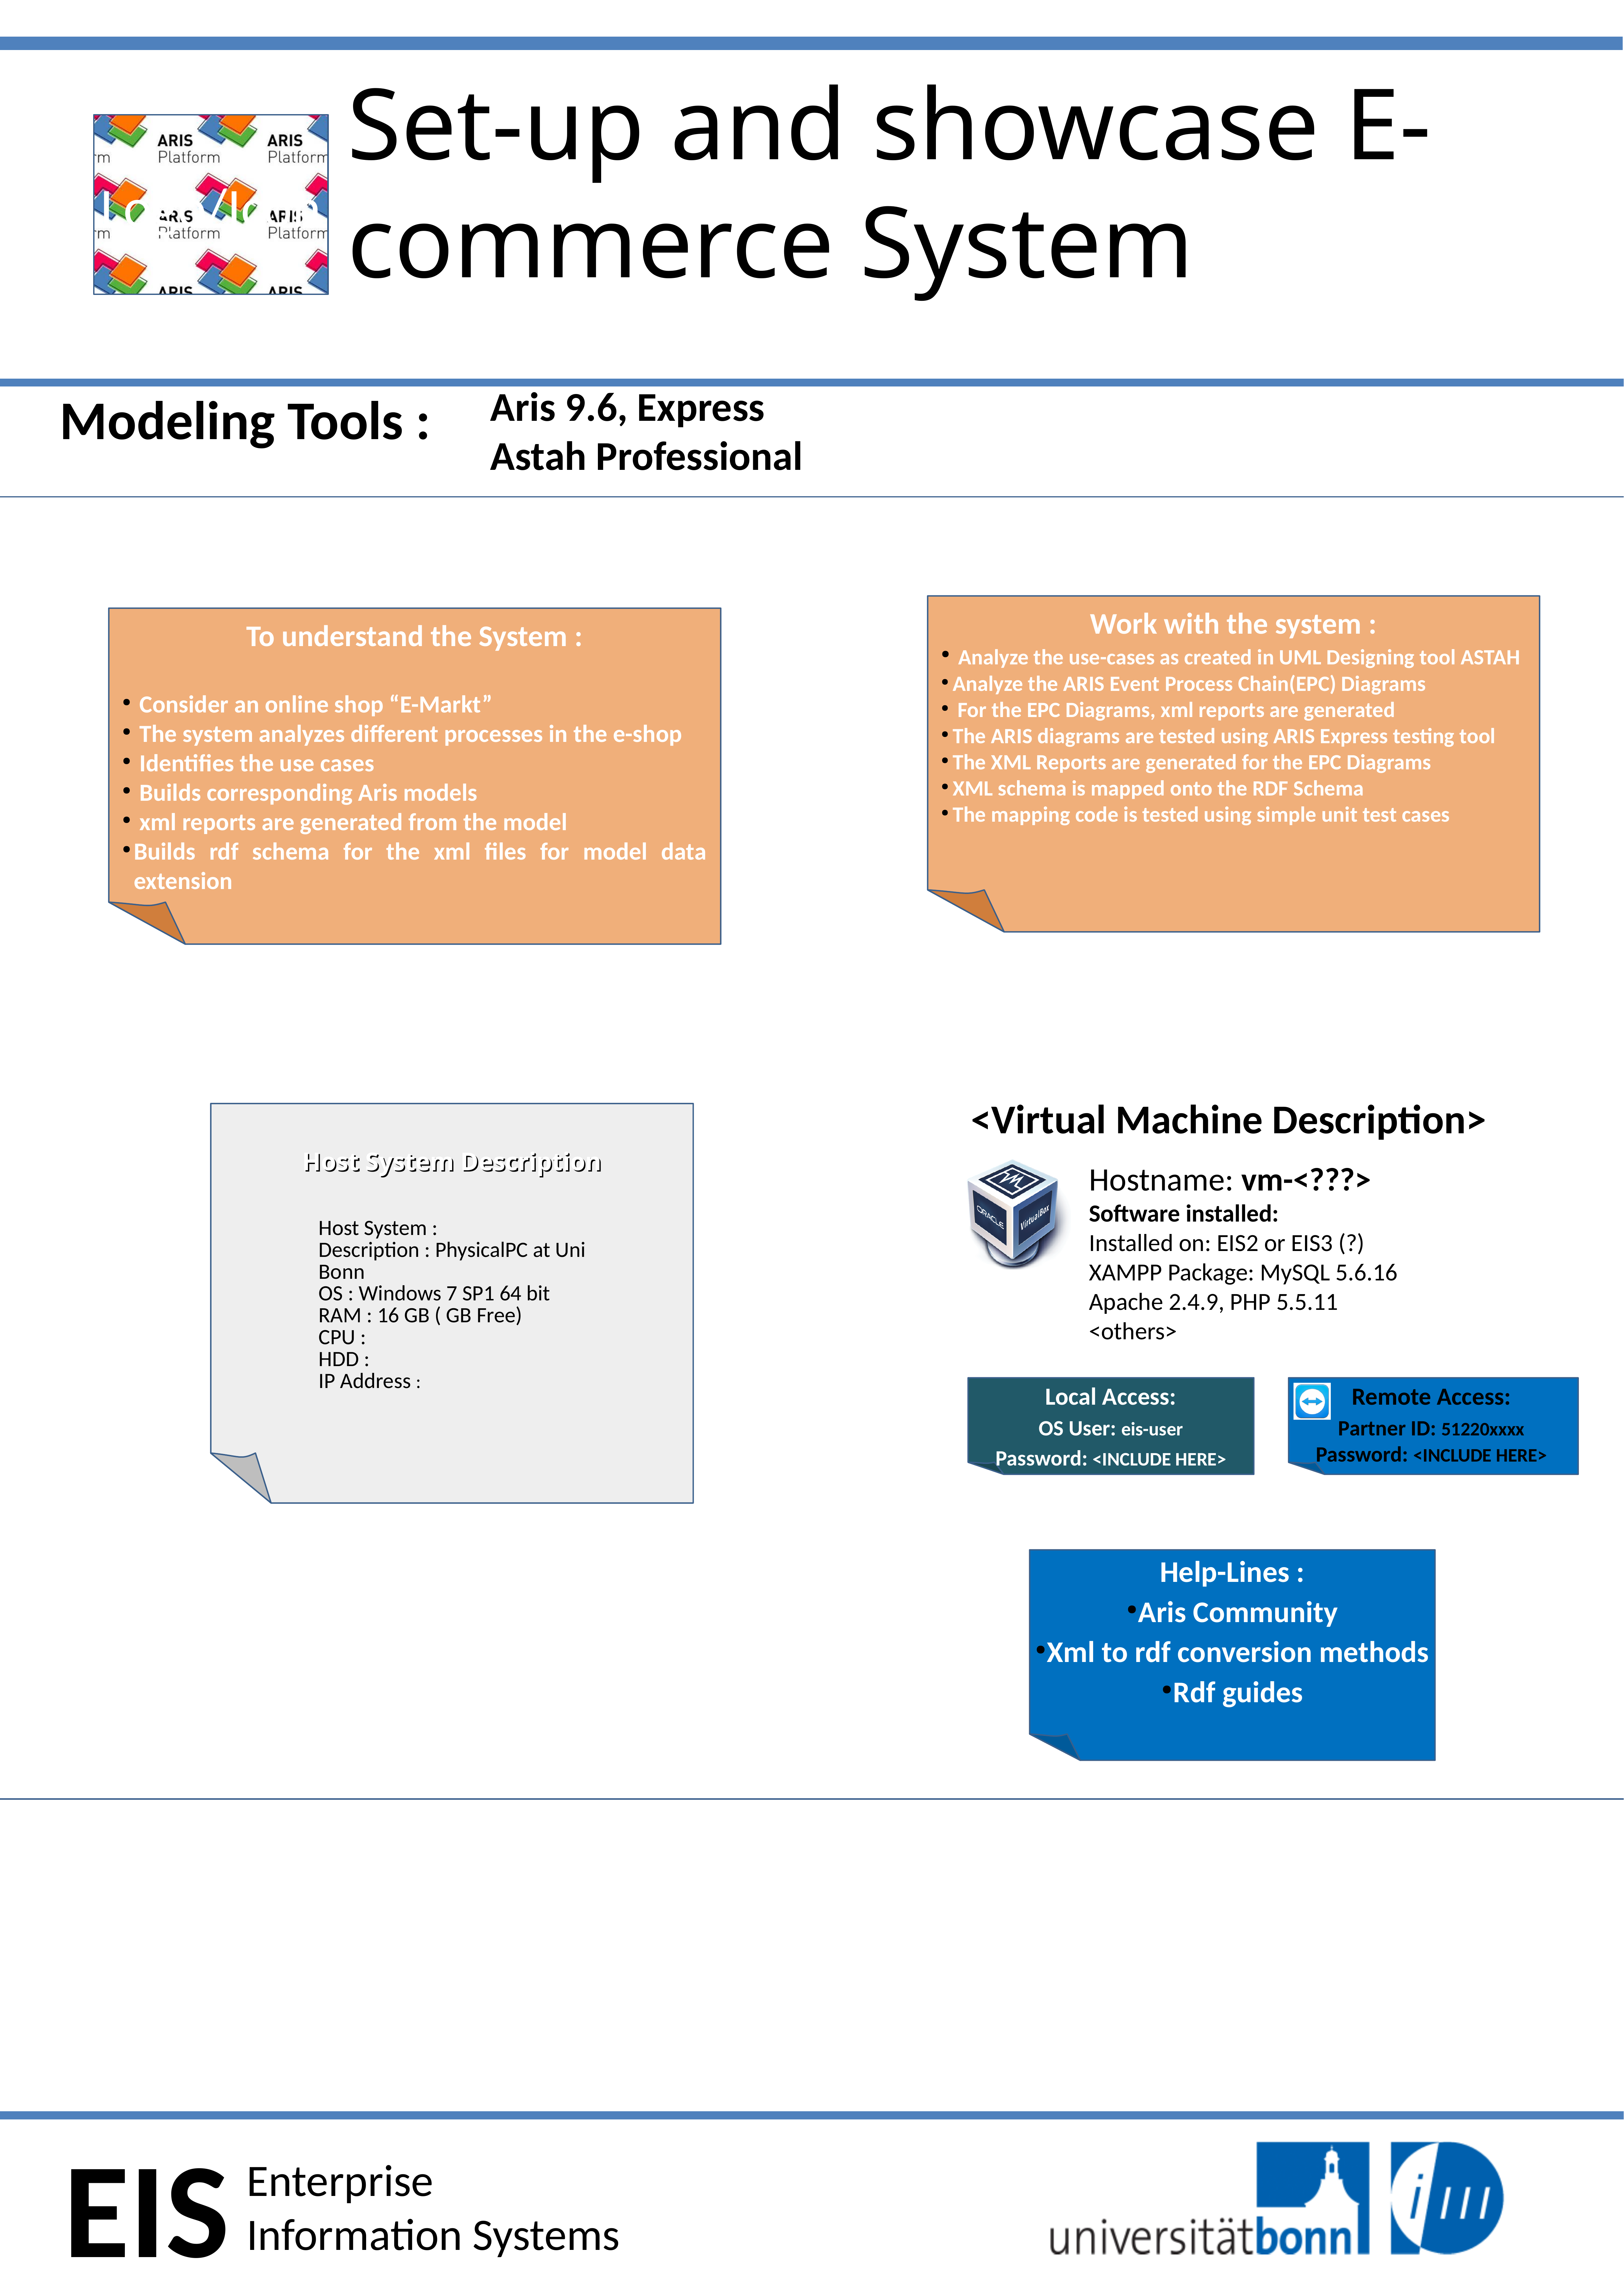

Set-up and showcase E-commerce System
Logo/Icon
Aris 9.6, Express
Astah Professional
Modeling Tools :
Work with the system :
 Analyze the use-cases as created in UML Designing tool ASTAH
Analyze the ARIS Event Process Chain(EPC) Diagrams
 For the EPC Diagrams, xml reports are generated
The ARIS diagrams are tested using ARIS Express testing tool
The XML Reports are generated for the EPC Diagrams
XML schema is mapped onto the RDF Schema
The mapping code is tested using simple unit test cases
To understand the System :
 Consider an online shop “E-Markt”
 The system analyzes different processes in the e-shop
 Identifies the use cases
 Builds corresponding Aris models
 xml reports are generated from the model
Builds rdf schema for the xml files for model data extension
<Virtual Machine Description>
Host System Description
Hostname: vm-<???>
Software installed:
Installed on: EIS2 or EIS3 (?)
XAMPP Package: MySQL 5.6.16
Apache 2.4.9, PHP 5.5.11
<others>
Host System :
Description : PhysicalPC at Uni Bonn
OS : Windows 7 SP1 64 bit
RAM : 16 GB ( GB Free)
CPU :
HDD :
IP Address :
Remote Access:
Partner ID: 51220xxxx Password: <INCLUDE HERE>
Local Access:
OS User: eis-user
Password: <INCLUDE HERE>
Help-Lines :
Aris Community
Xml to rdf conversion methods
Rdf guides
EIS
Enterprise
Information Systems